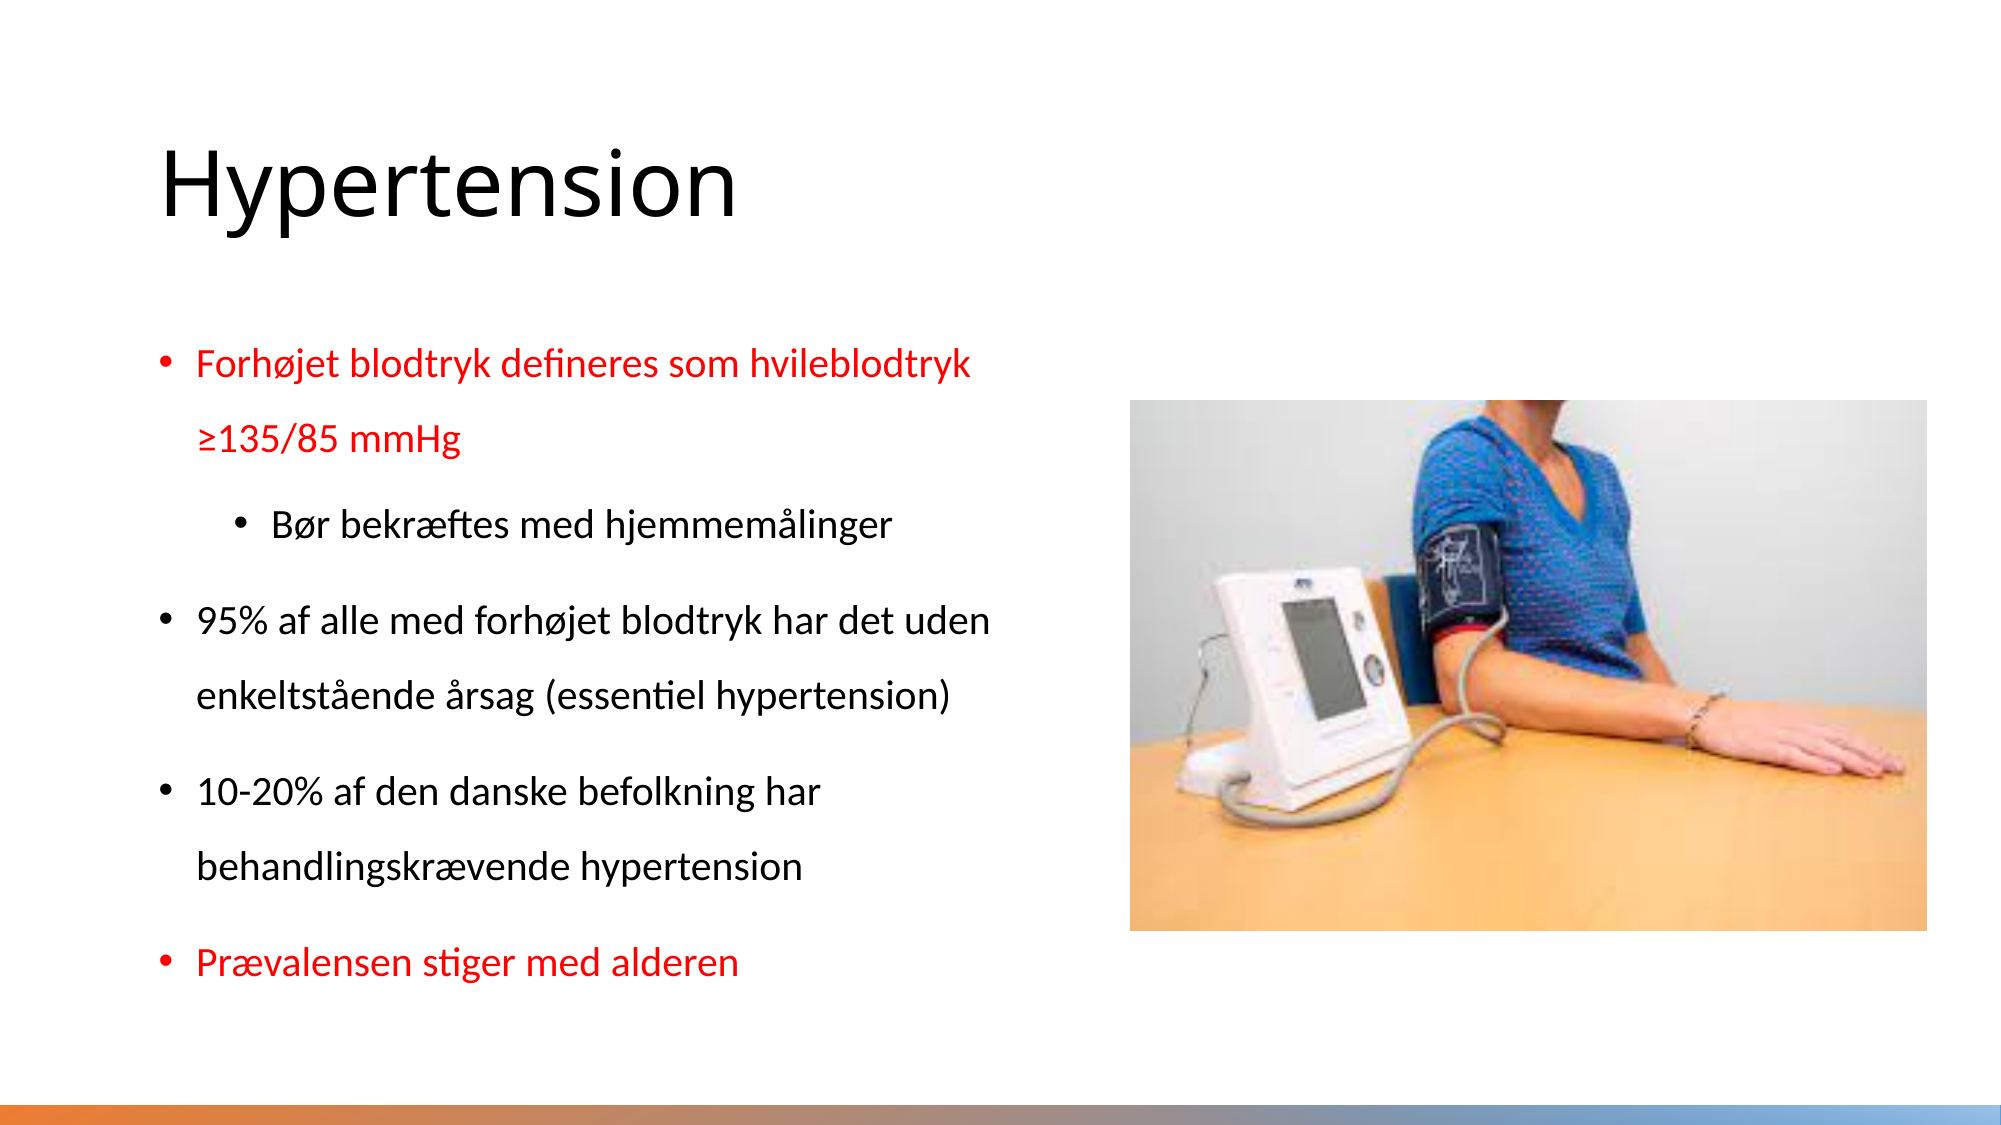

# Hypertension
Forhøjet blodtryk defineres som hvileblodtryk ≥135/85 mmHg
Bør bekræftes med hjemmemålinger
95% af alle med forhøjet blodtryk har det uden enkeltstående årsag (essentiel hypertension)
10-20% af den danske befolkning har behandlingskrævende hypertension
Prævalensen stiger med alderen